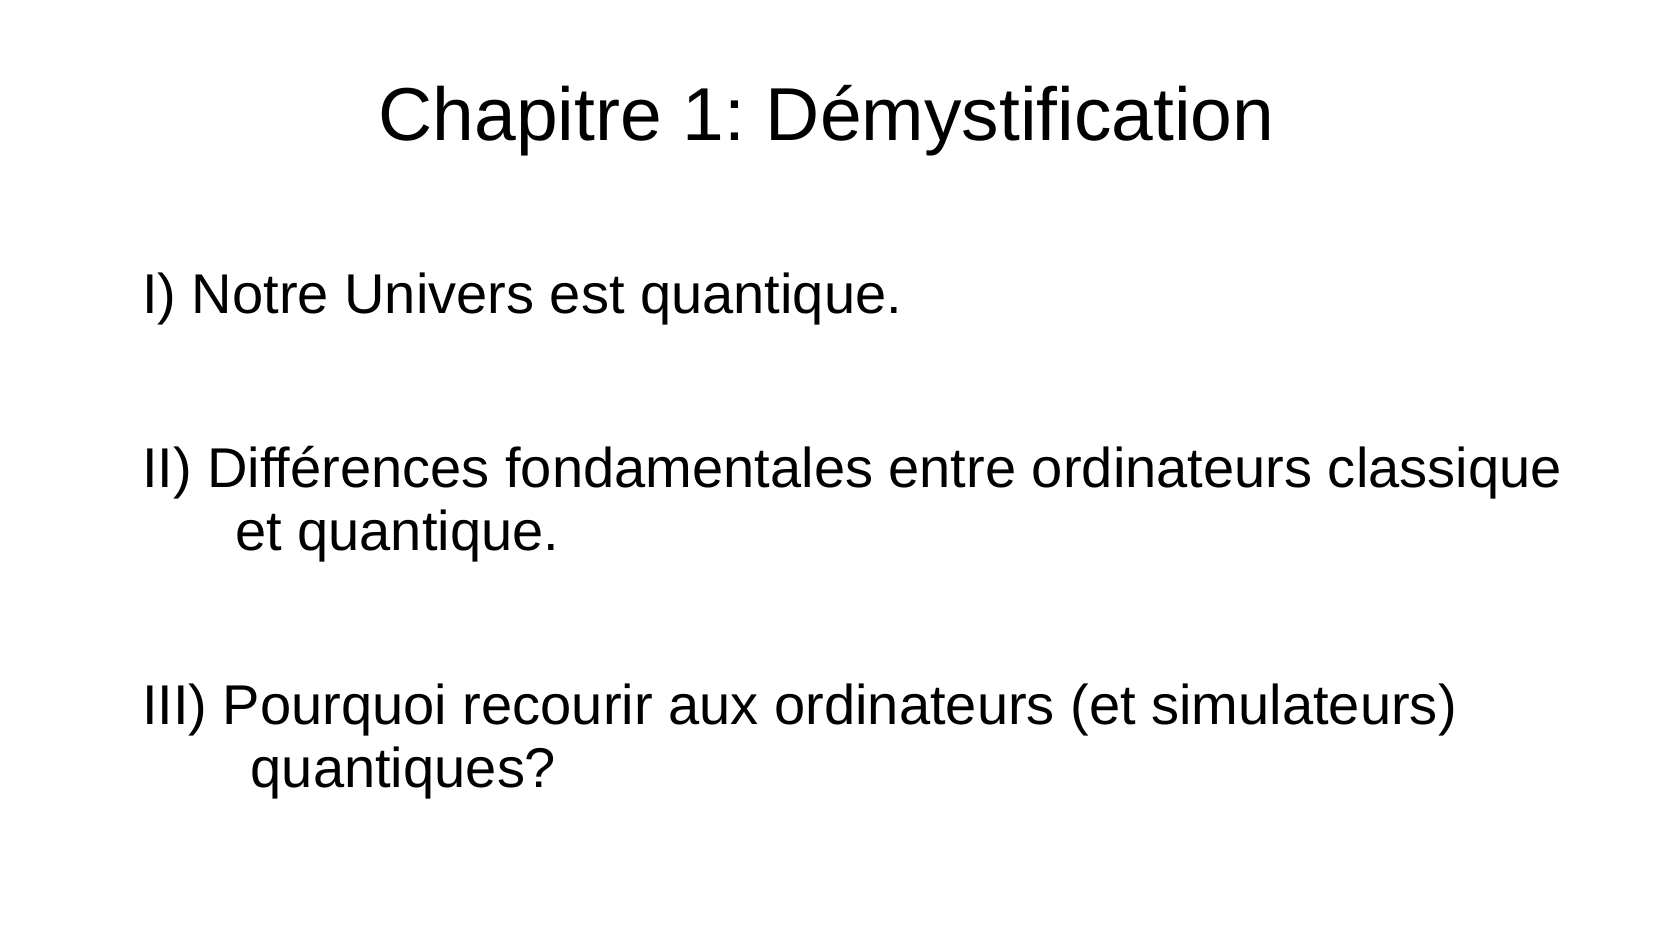

# Chapitre 1: Démystification
I) Notre Univers est quantique.
II) Différences fondamentales entre ordinateurs classique et quantique.
III) Pourquoi recourir aux ordinateurs (et simulateurs) quantiques?